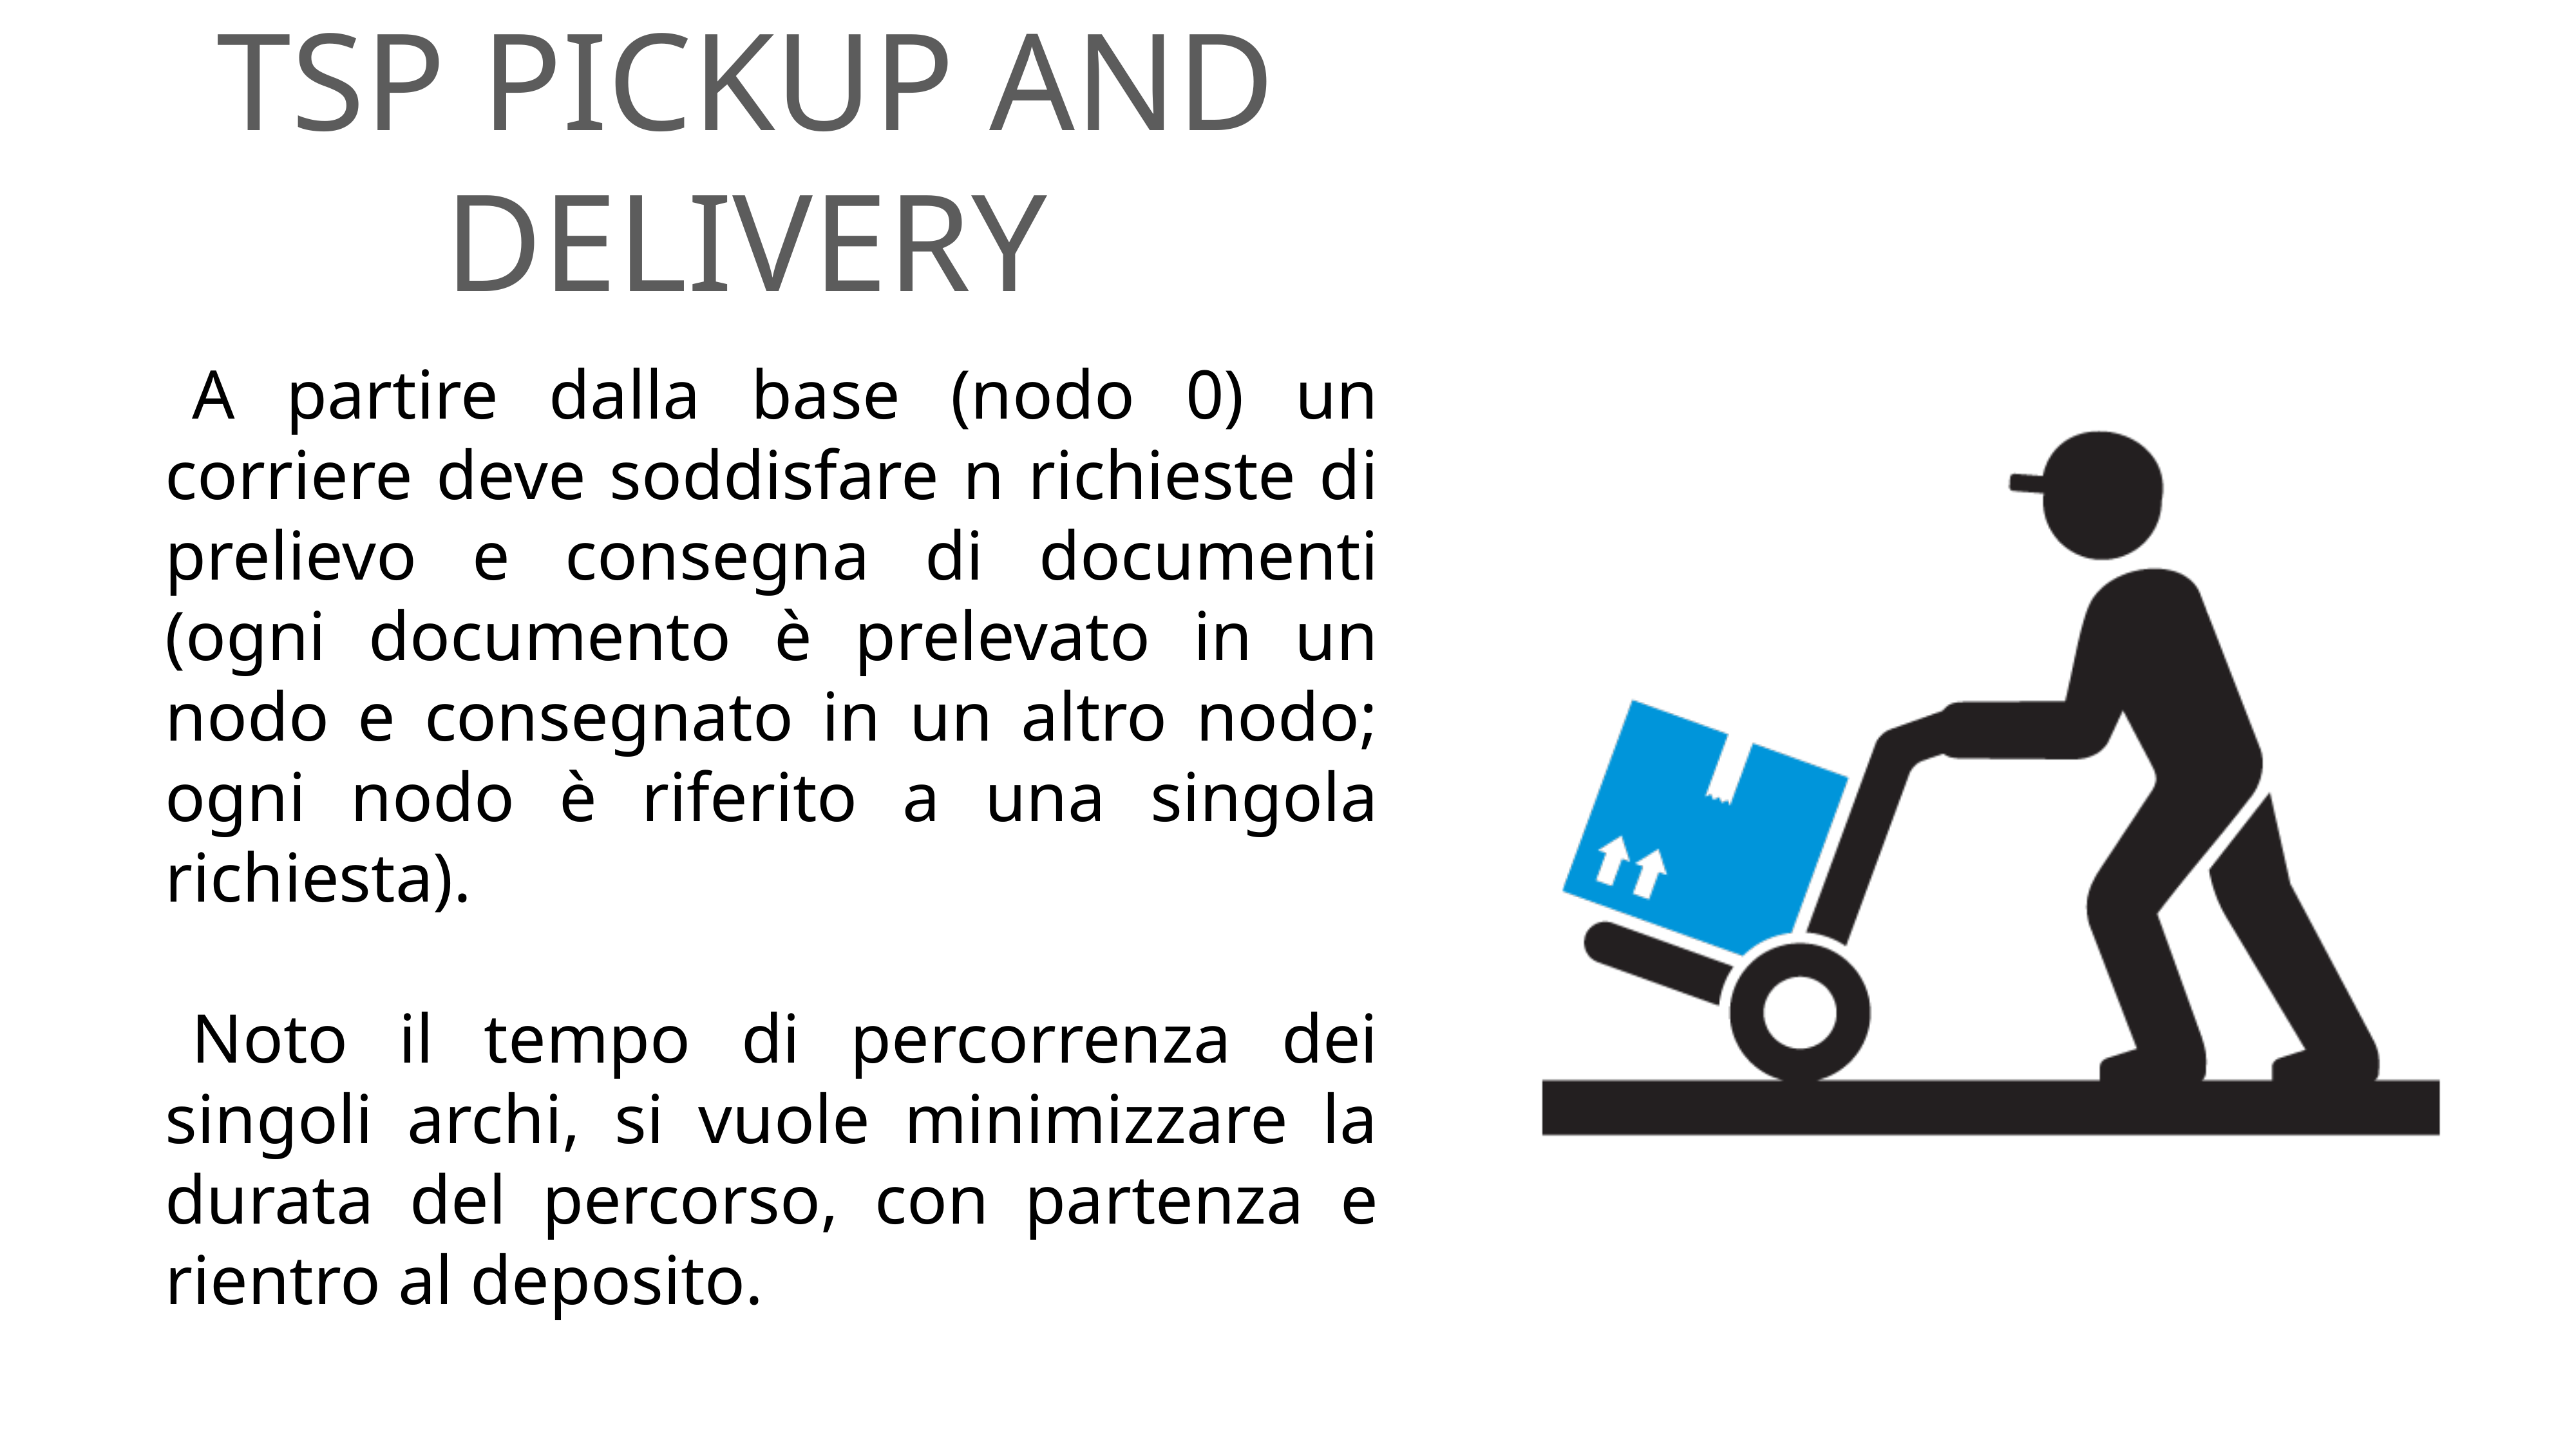

# tsp pickup and delivery
 A partire dalla base (nodo 0) un corriere deve soddisfare n richieste di prelievo e consegna di documenti (ogni documento è prelevato in un nodo e consegnato in un altro nodo; ogni nodo è riferito a una singola richiesta).
 Noto il tempo di percorrenza dei singoli archi, si vuole minimizzare la durata del percorso, con partenza e rientro al deposito.